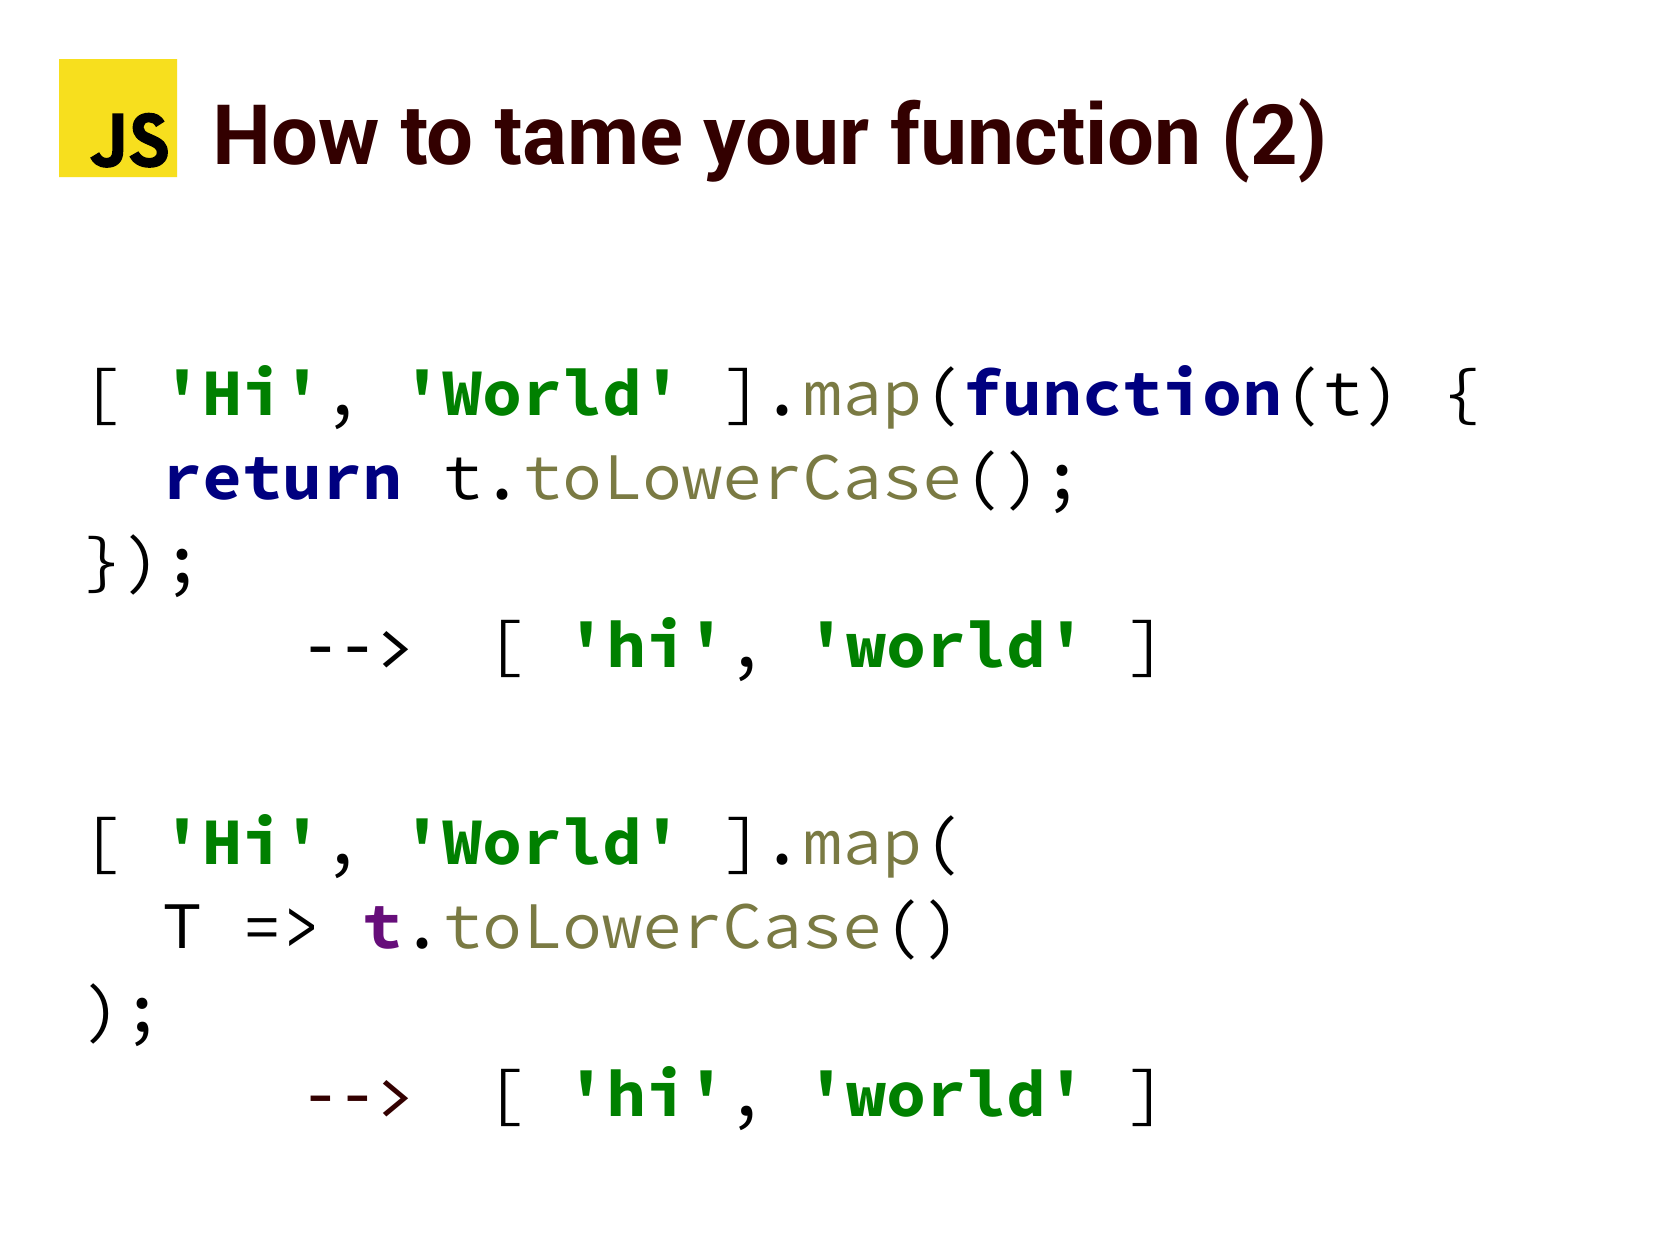

# How to tame your function (2)
[ 'Hi', 'World' ].map(function(t) {
 return t.toLowerCase();
});
 --> [ 'hi', 'world' ]
[ 'Hi', 'World' ].map(
 T => t.toLowerCase()
);
 --> [ 'hi', 'world' ]